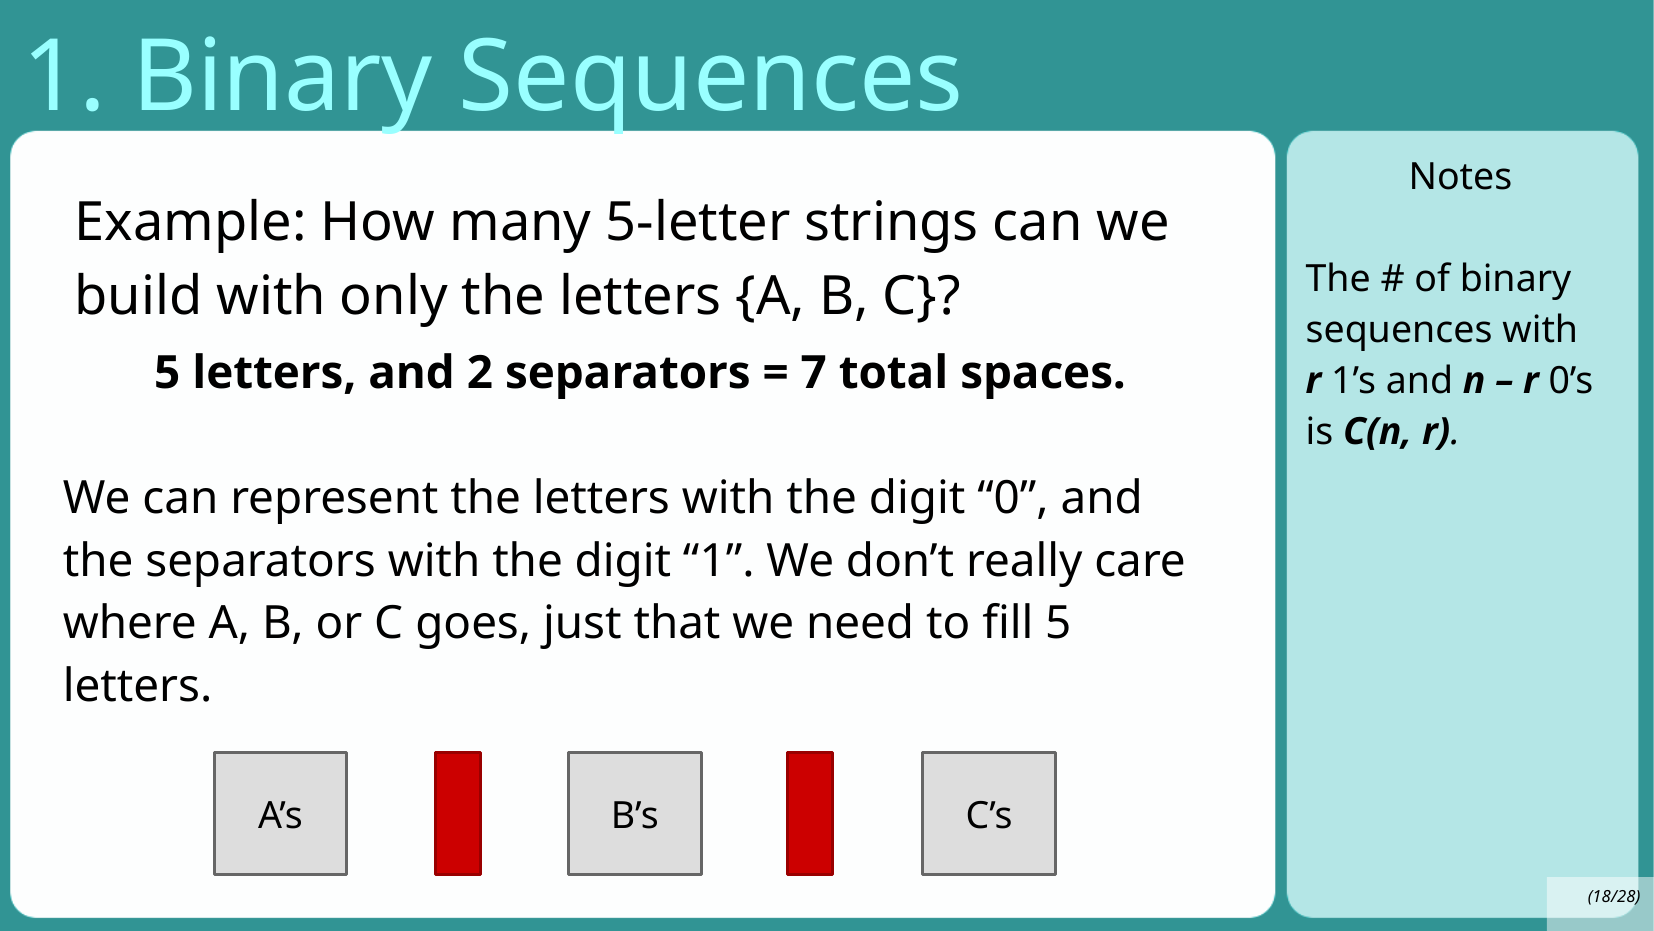

# 1. Binary Sequences
Notes
The # of binary sequences with
r 1’s and n – r 0’s is C(n, r).
Example: How many 5-letter strings can we build with only the letters {A, B, C}?
5 letters, and 2 separators = 7 total spaces.
We can represent the letters with the digit “0”, and the separators with the digit “1”. We don’t really care where A, B, or C goes, just that we need to fill 5 letters.
A’s
B’s
C’s